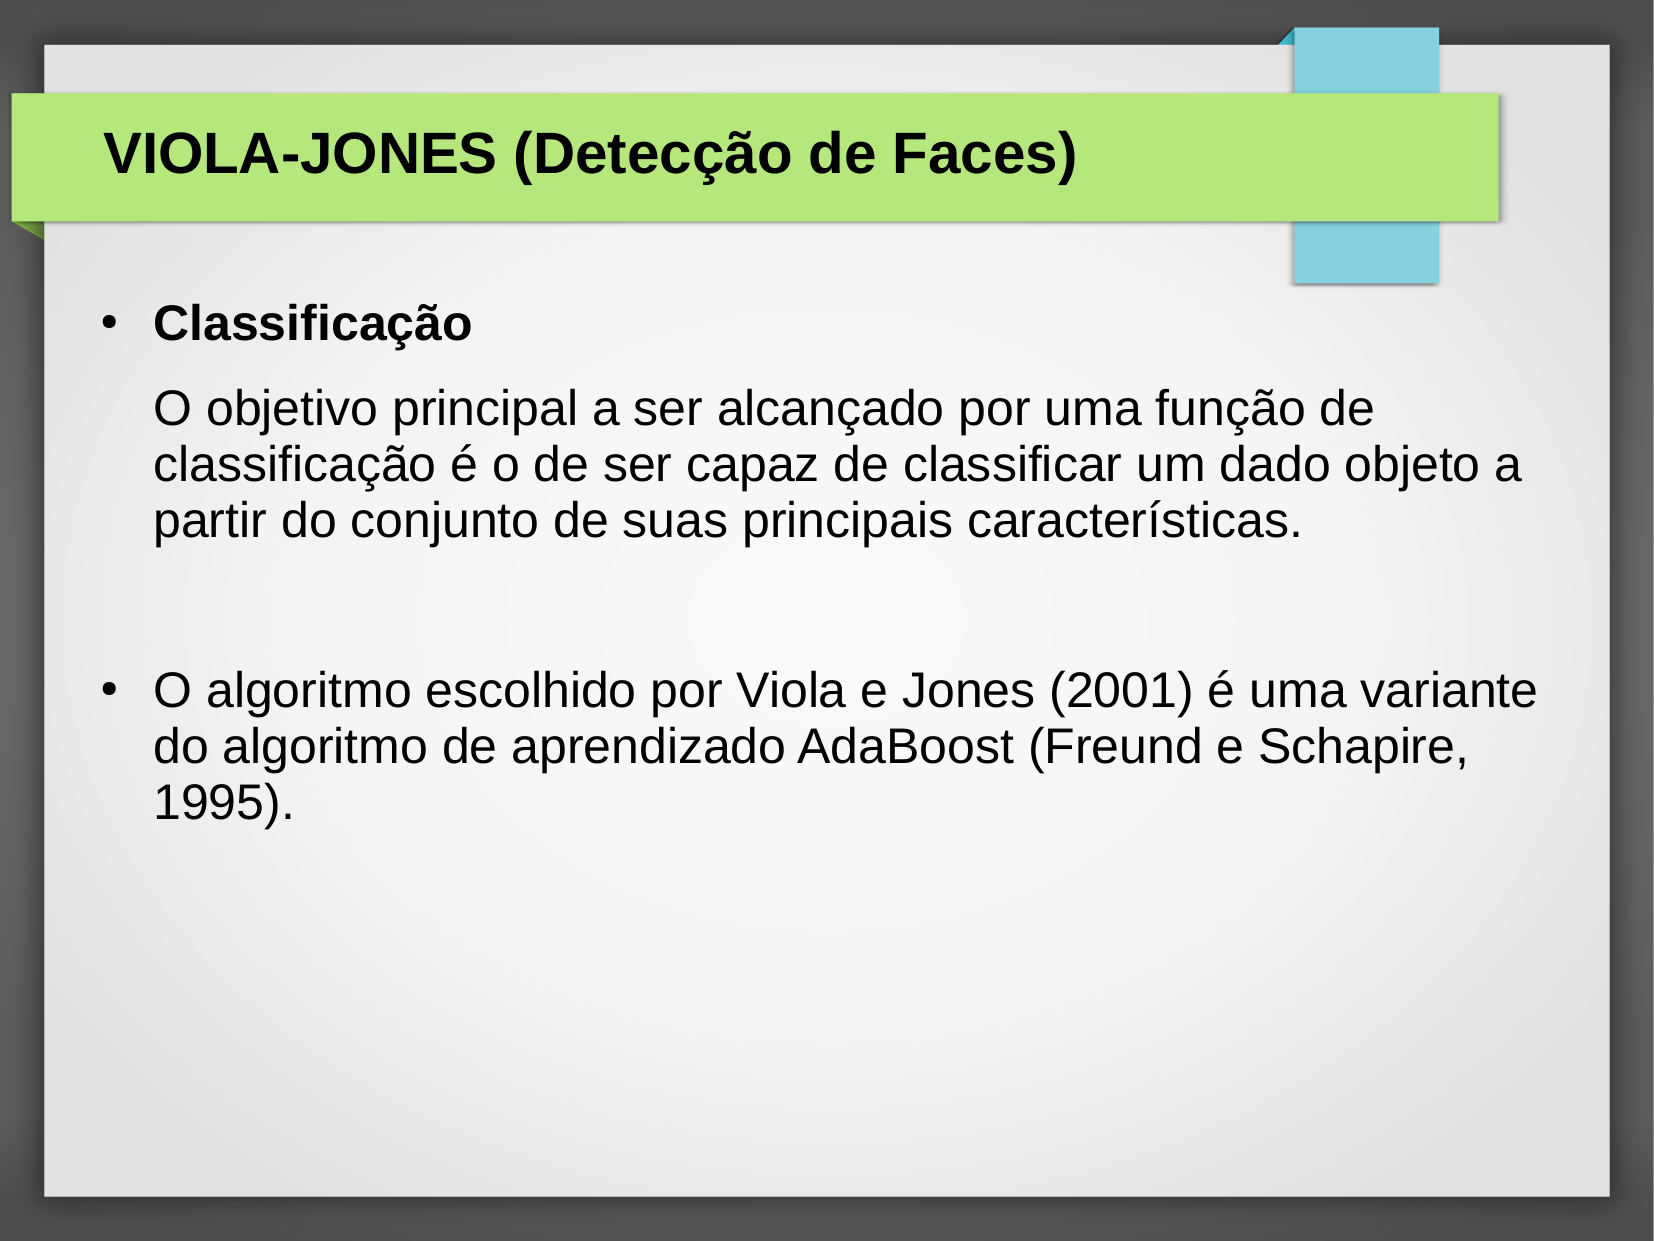

# VIOLA-JONES (Detecção de Faces)
Classificação
O objetivo principal a ser alcançado por uma função de classificação é o de ser capaz de classificar um dado objeto a partir do conjunto de suas principais características.
O algoritmo escolhido por Viola e Jones (2001) é uma variante do algoritmo de aprendizado AdaBoost (Freund e Schapire, 1995).